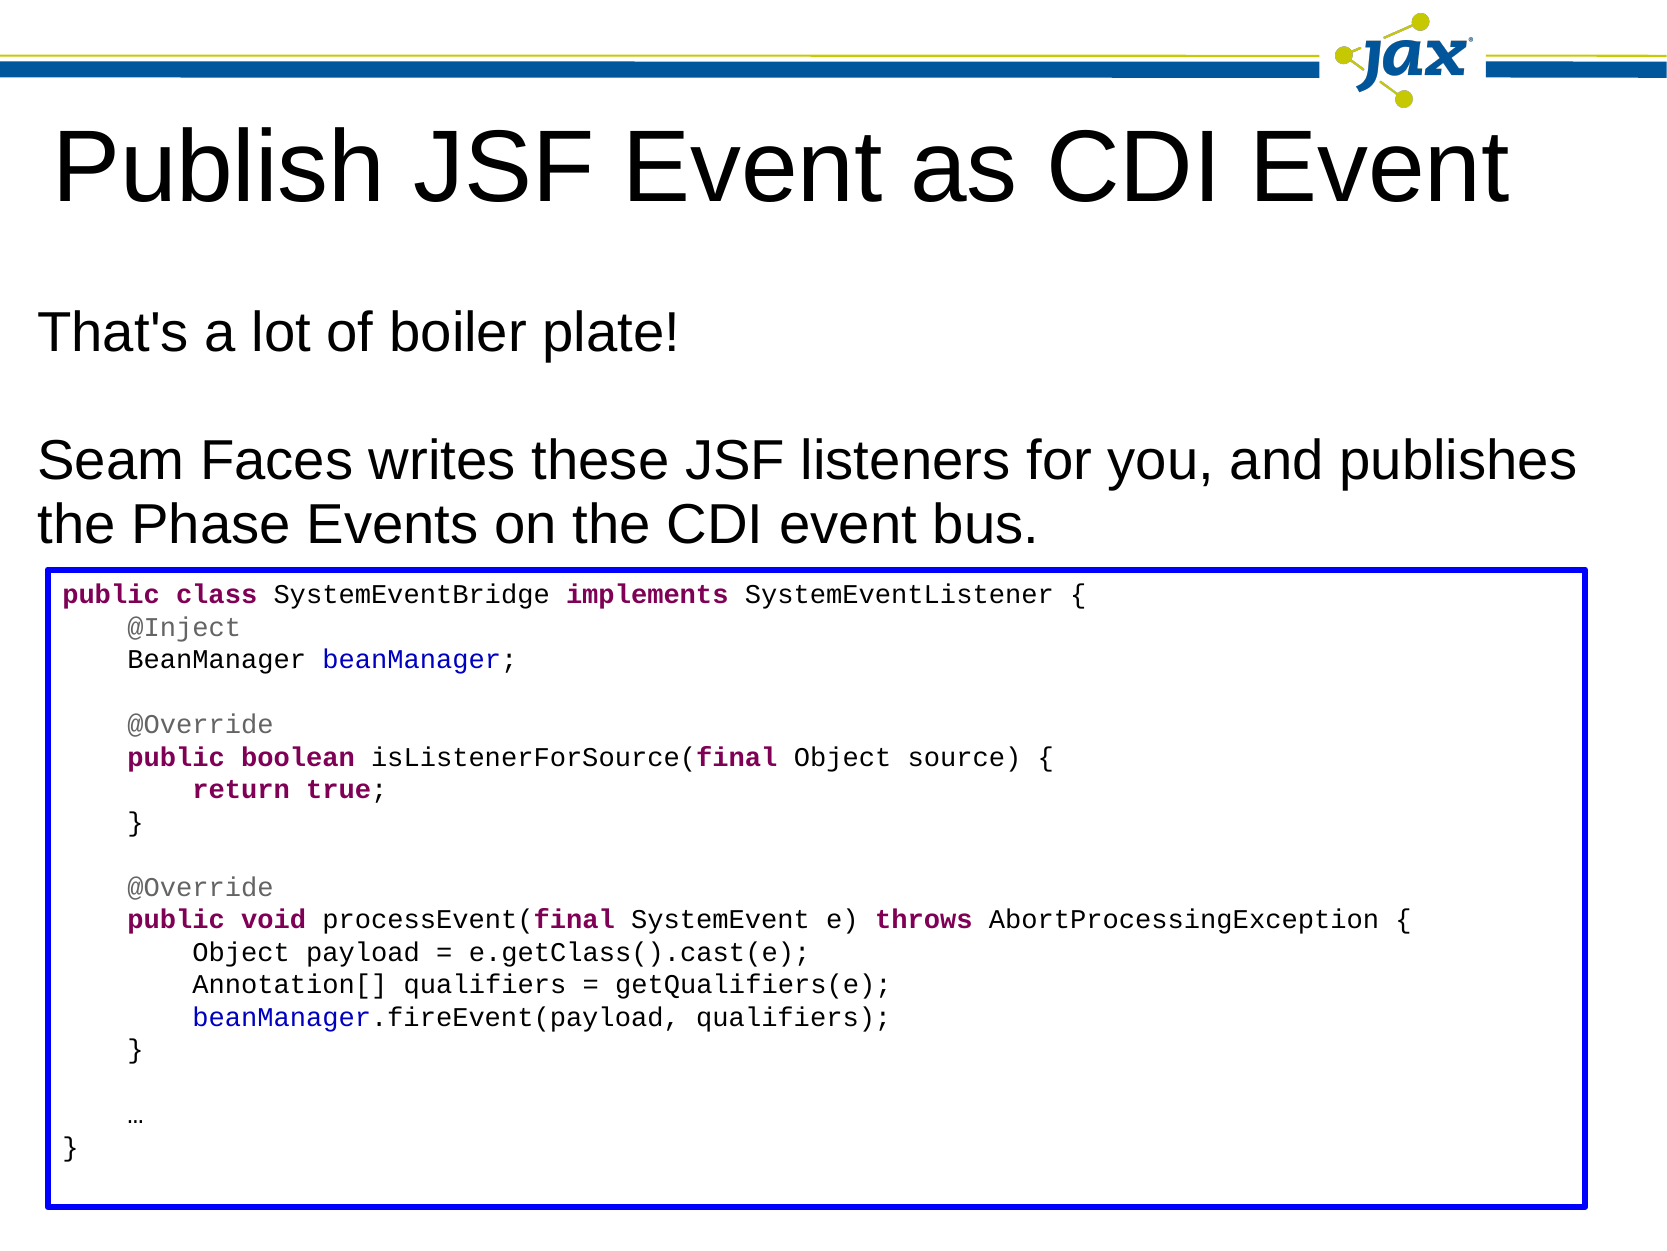

# Publish JSF Event as CDI Event
That's a lot of boiler plate!
Seam Faces writes these JSF listeners for you, and publishes the Phase Events on the CDI event bus.
public class SystemEventBridge implements SystemEventListener {
 @Inject
 BeanManager beanManager;
 @Override
 public boolean isListenerForSource(final Object source) {
 return true;
 }
 @Override
 public void processEvent(final SystemEvent e) throws AbortProcessingException {
 Object payload = e.getClass().cast(e);
 Annotation[] qualifiers = getQualifiers(e);
 beanManager.fireEvent(payload, qualifiers);
 }
 …
}